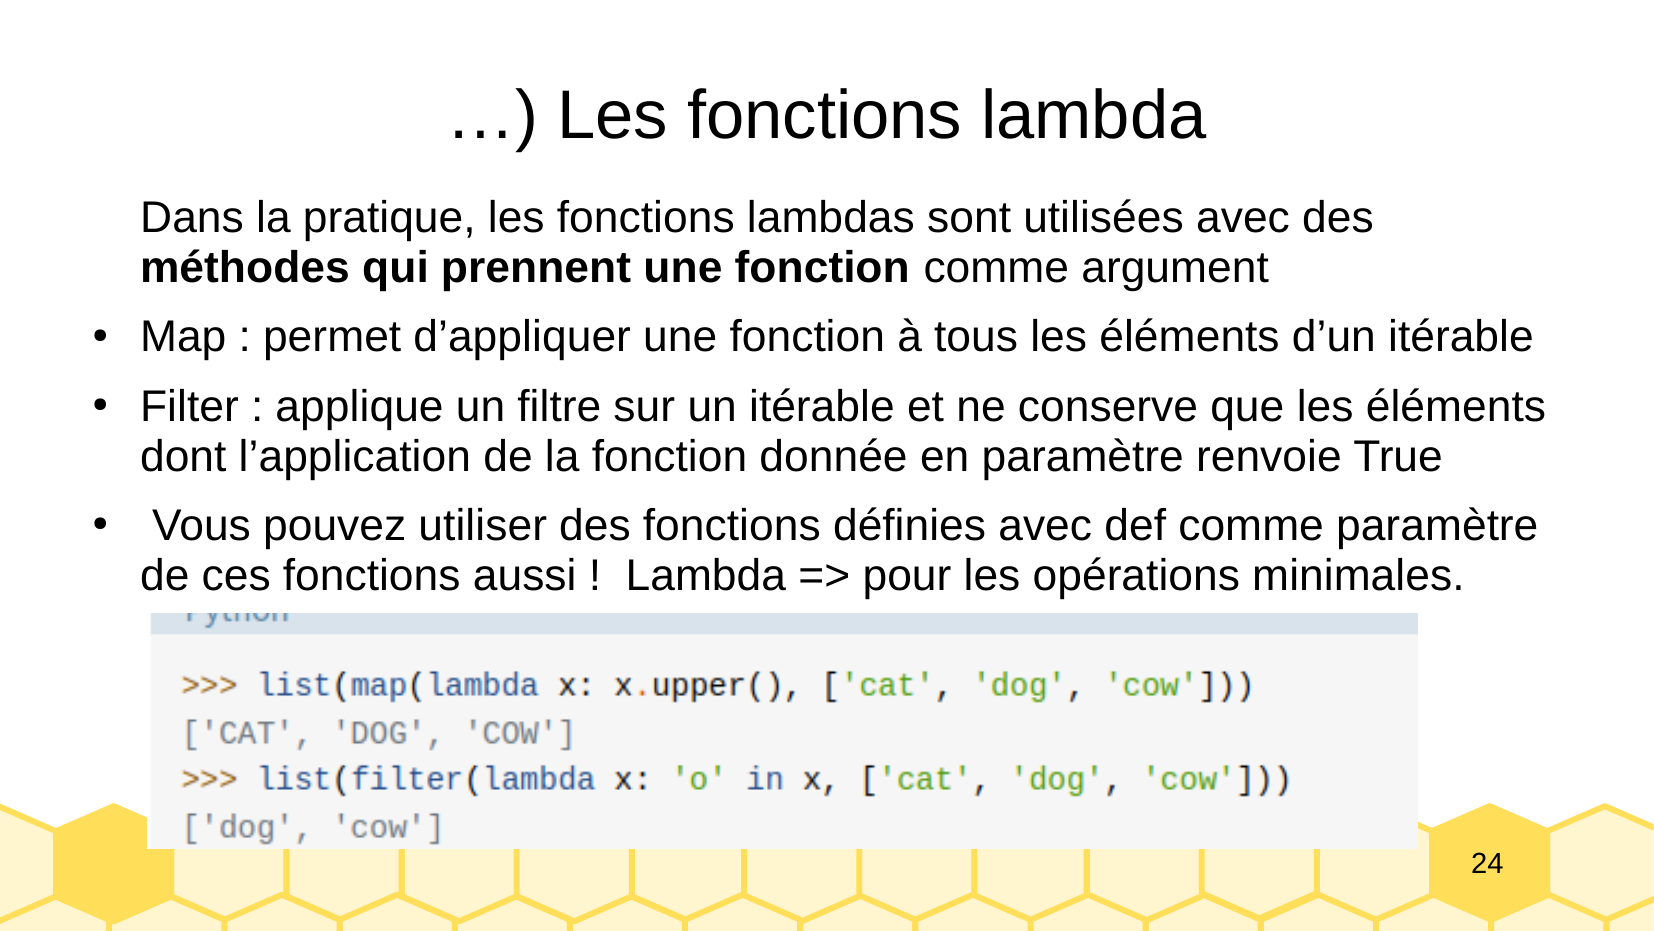

# …) Les fonctions lambda
Dans la pratique, les fonctions lambdas sont utilisées avec des méthodes qui prennent une fonction comme argument
Map : permet d’appliquer une fonction à tous les éléments d’un itérable
Filter : applique un filtre sur un itérable et ne conserve que les éléments dont l’application de la fonction donnée en paramètre renvoie True
 Vous pouvez utiliser des fonctions définies avec def comme paramètre de ces fonctions aussi ! Lambda => pour les opérations minimales.